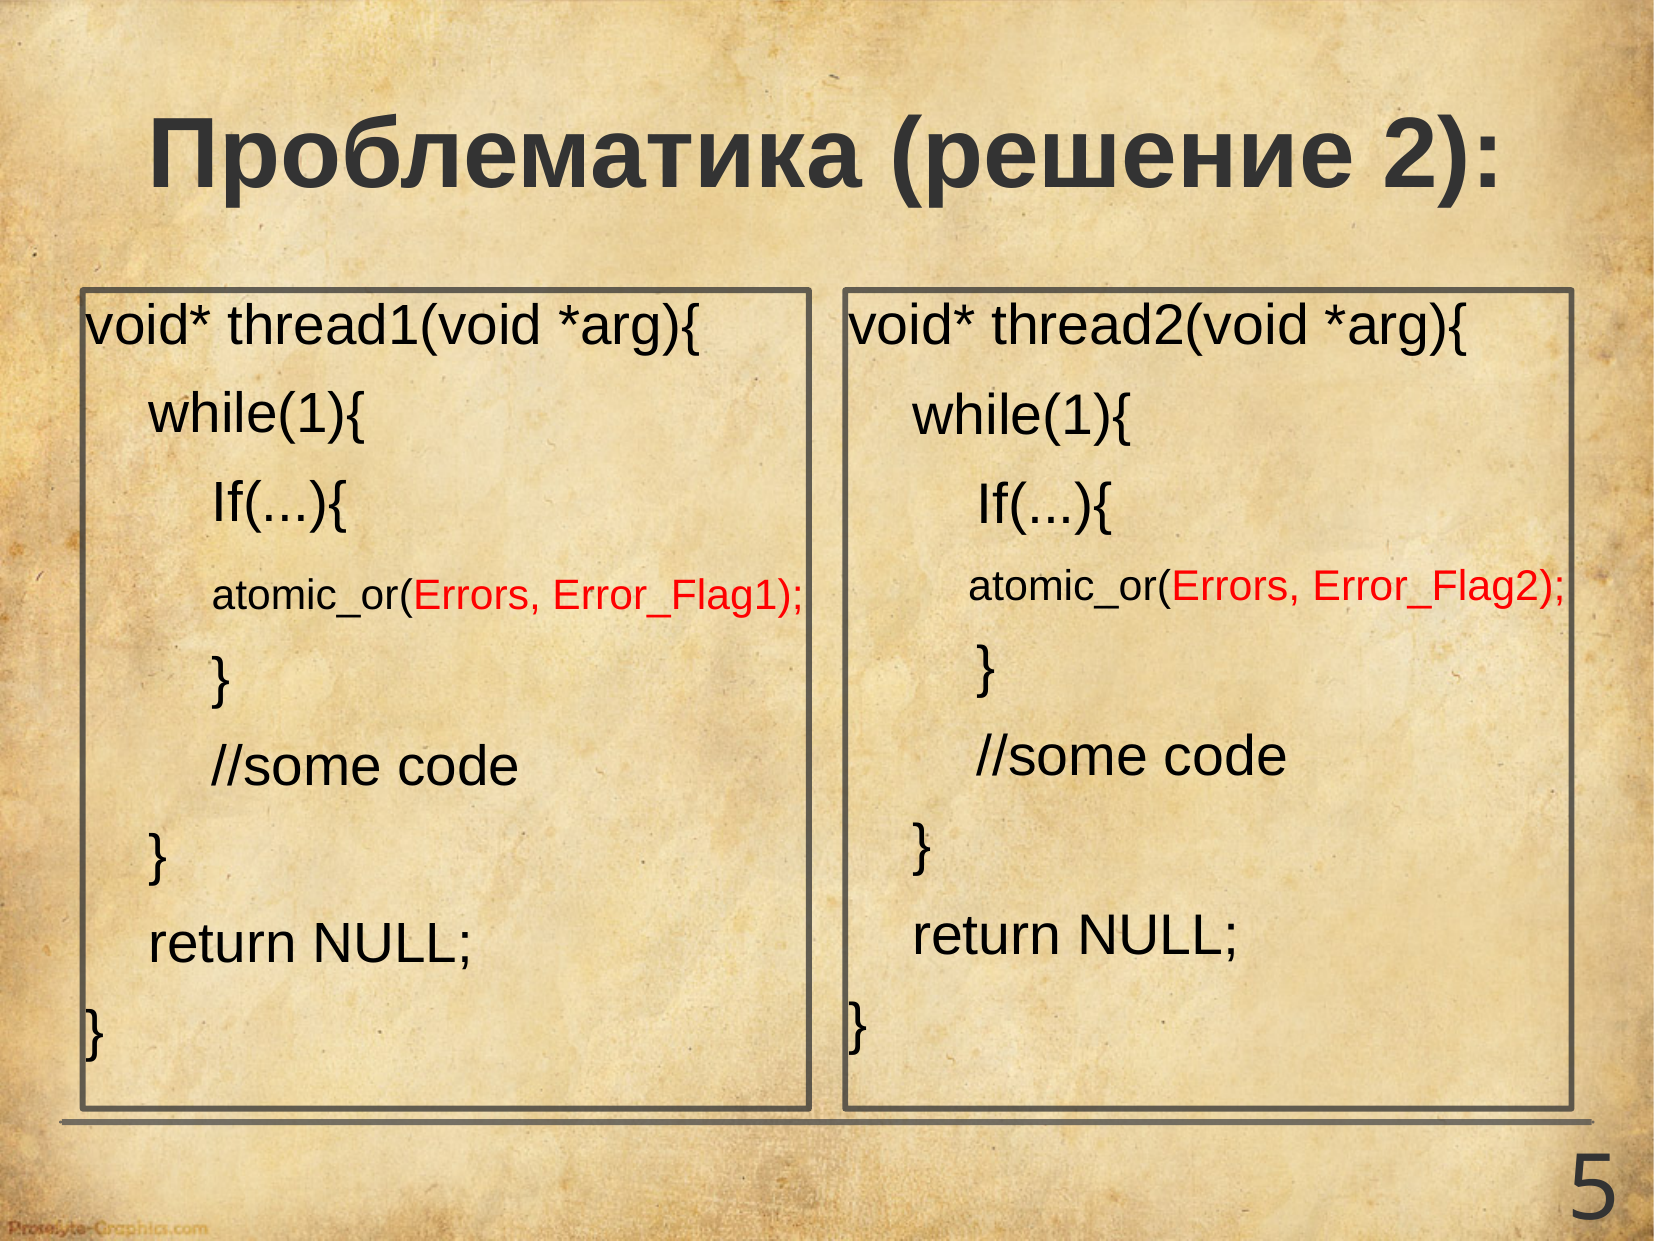

# Проблематика (решение 2):
void* thread1(void *arg){
 while(1){
 If(...){
 atomic_or(Errors, Error_Flag1);
 }
 //some code
 }
 return NULL;
}
void* thread2(void *arg){
 while(1){
 If(...){
 atomic_or(Errors, Error_Flag2);
 }
 //some code
 }
 return NULL;
}
4